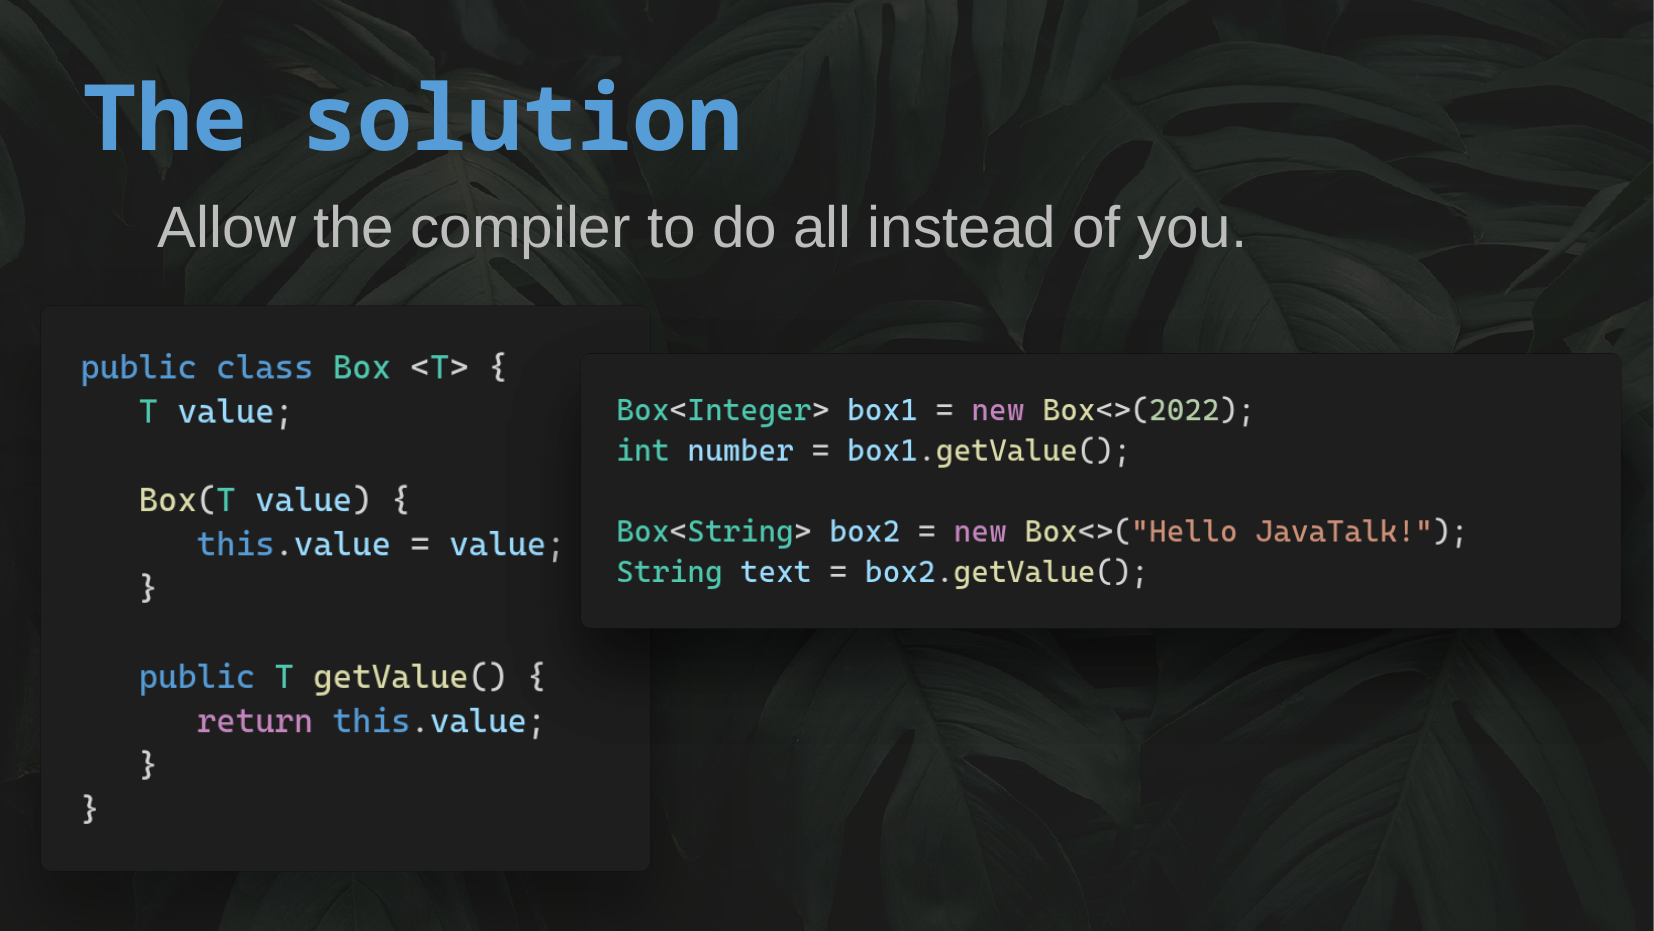

# The solution
Allow the compiler to do all instead of you.